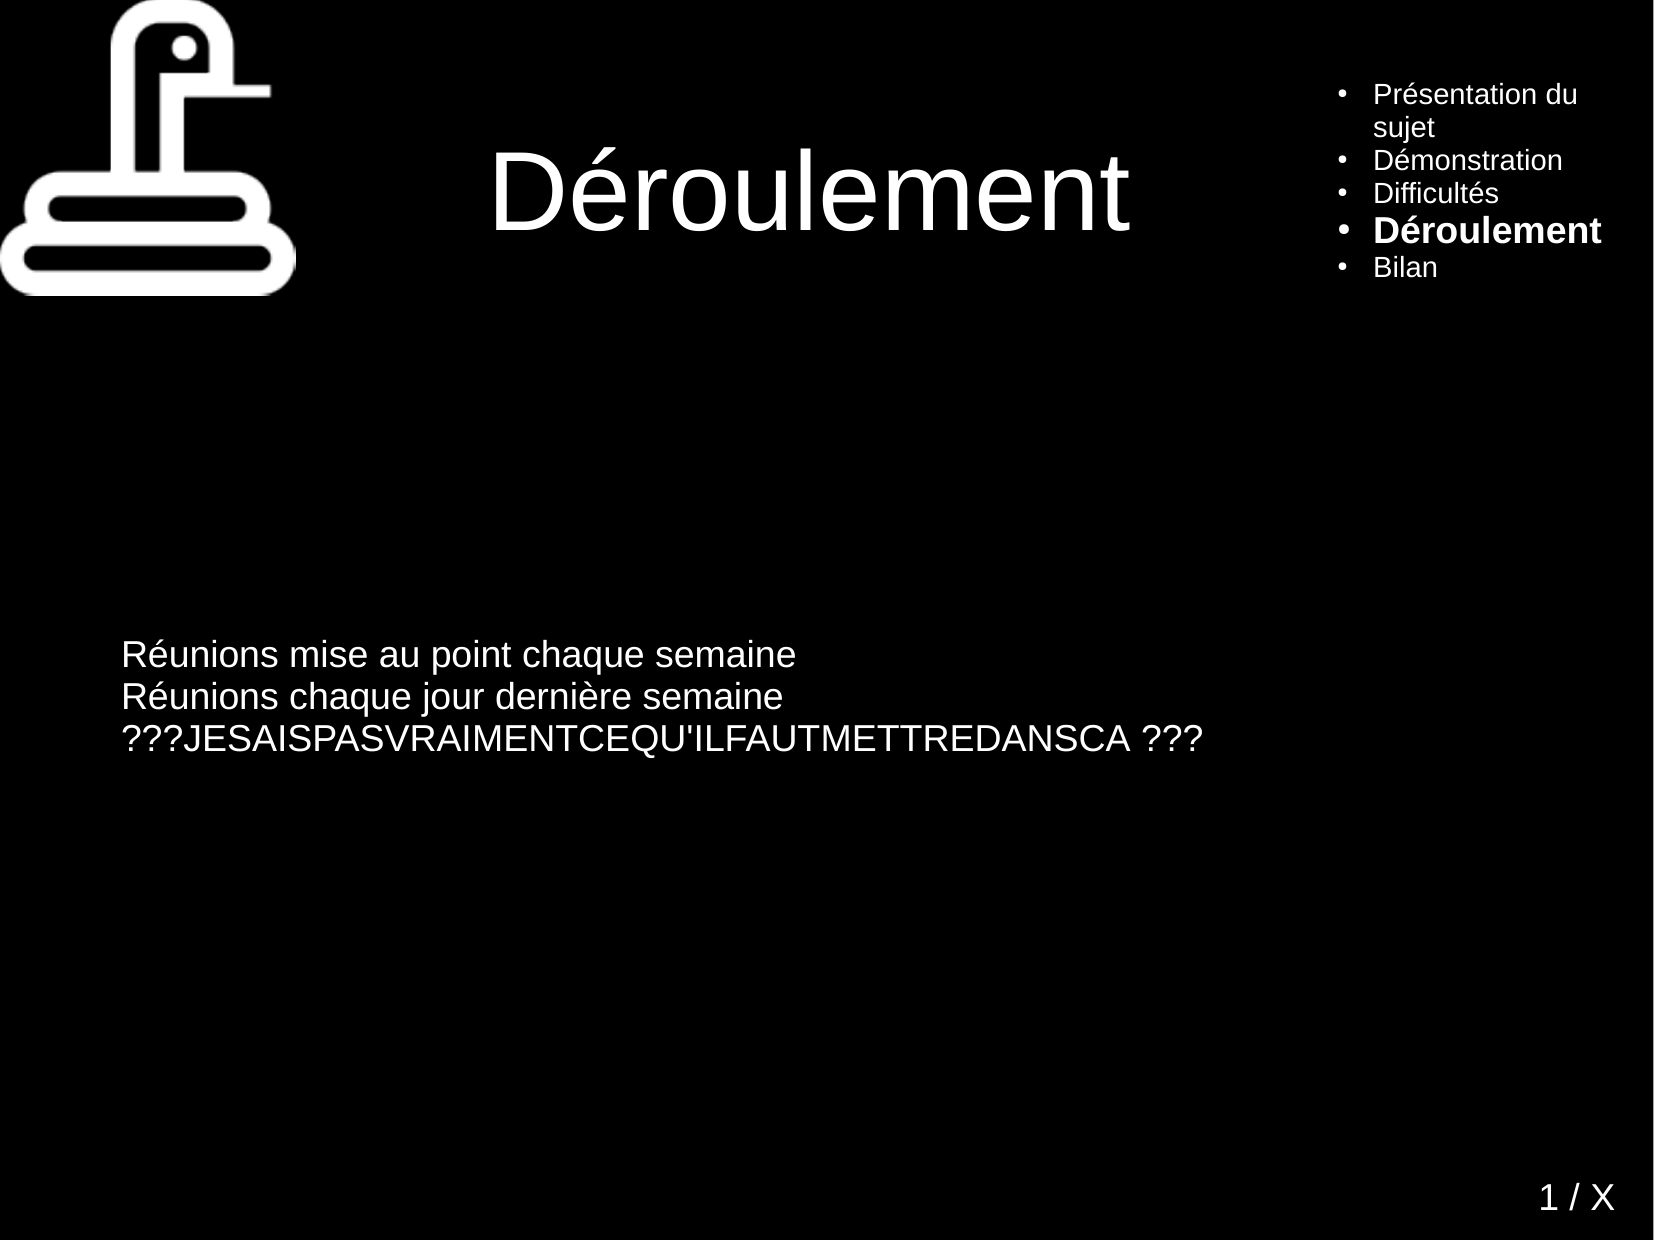

Présentation du sujet
Démonstration
Difficultés
Déroulement
Bilan
# Déroulement
Réunions mise au point chaque semaine
Réunions chaque jour dernière semaine
???JESAISPASVRAIMENTCEQU'ILFAUTMETTREDANSCA ???
1 / X